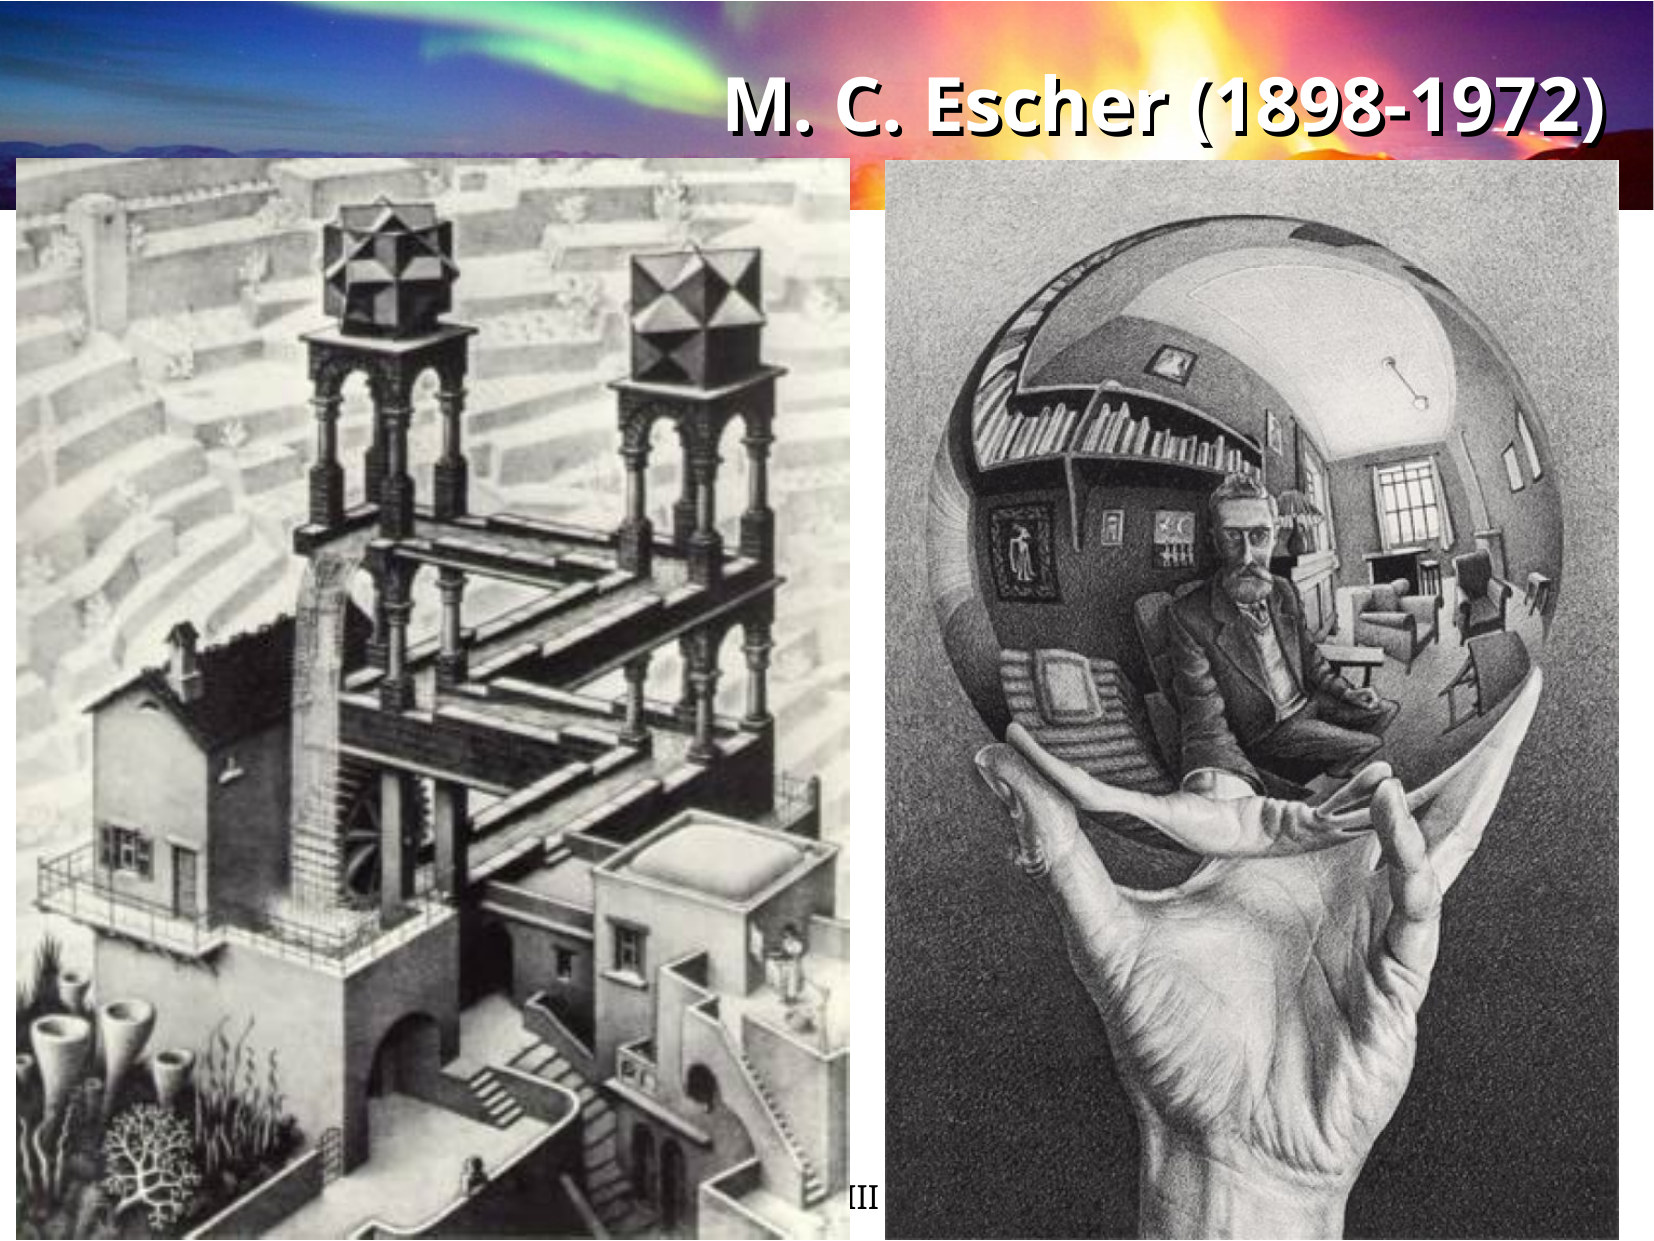

# M. C. Escher (1898-1972)
FÍSICA III B
31